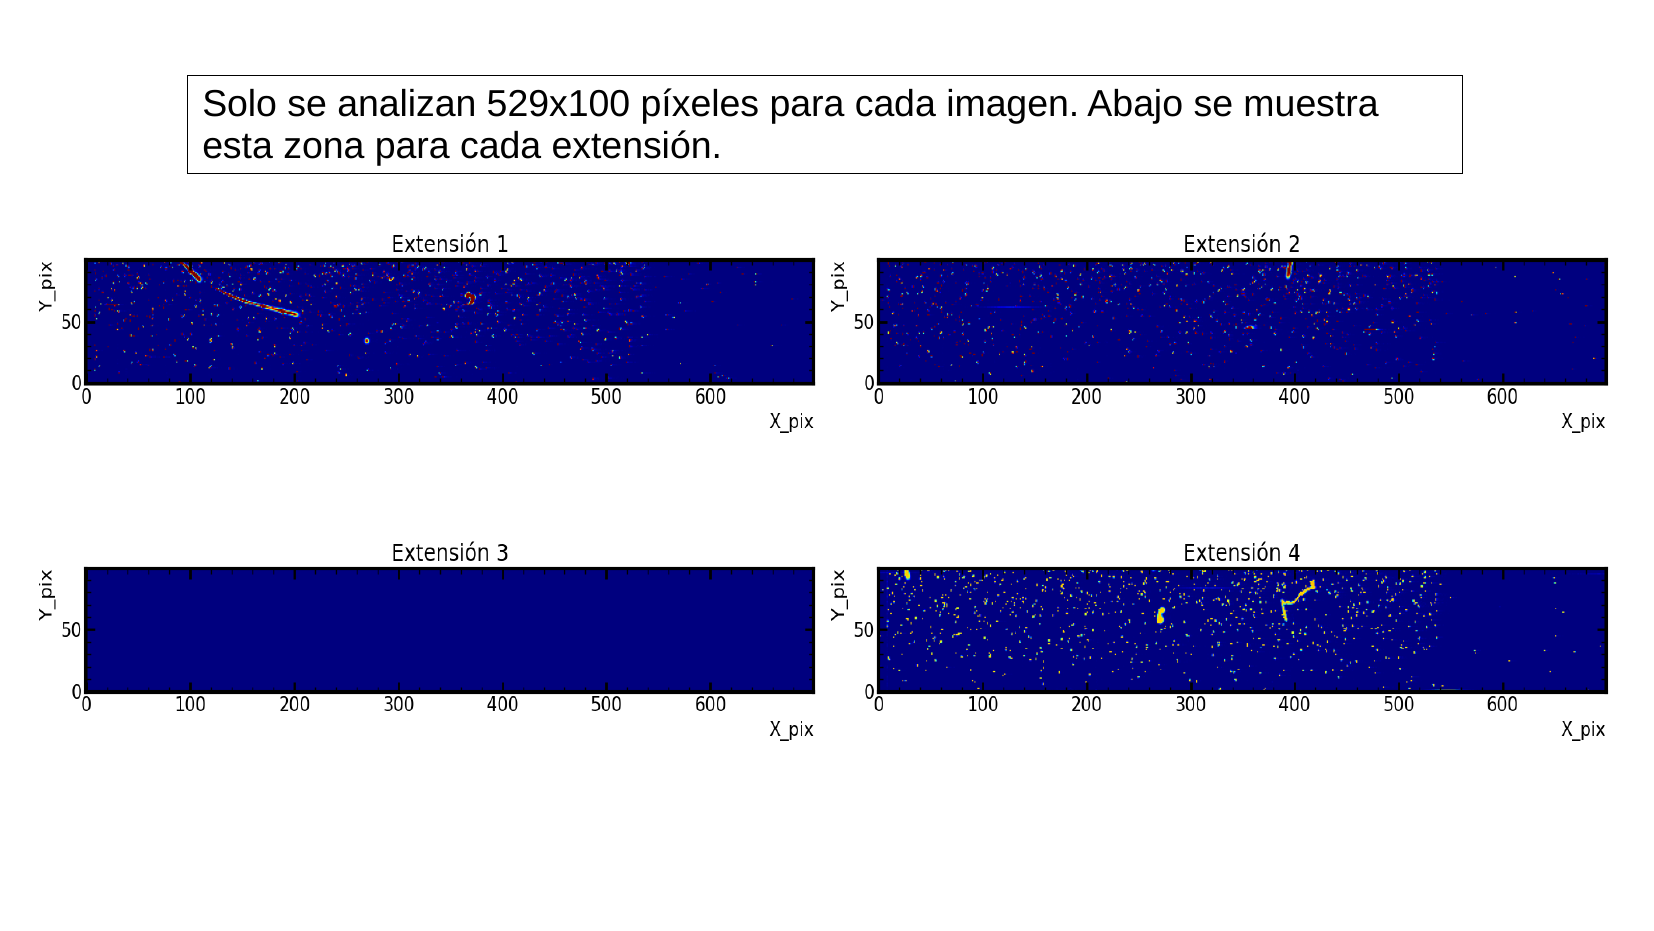

Solo se analizan 529x100 píxeles para cada imagen. Abajo se muestra esta zona para cada extensión.